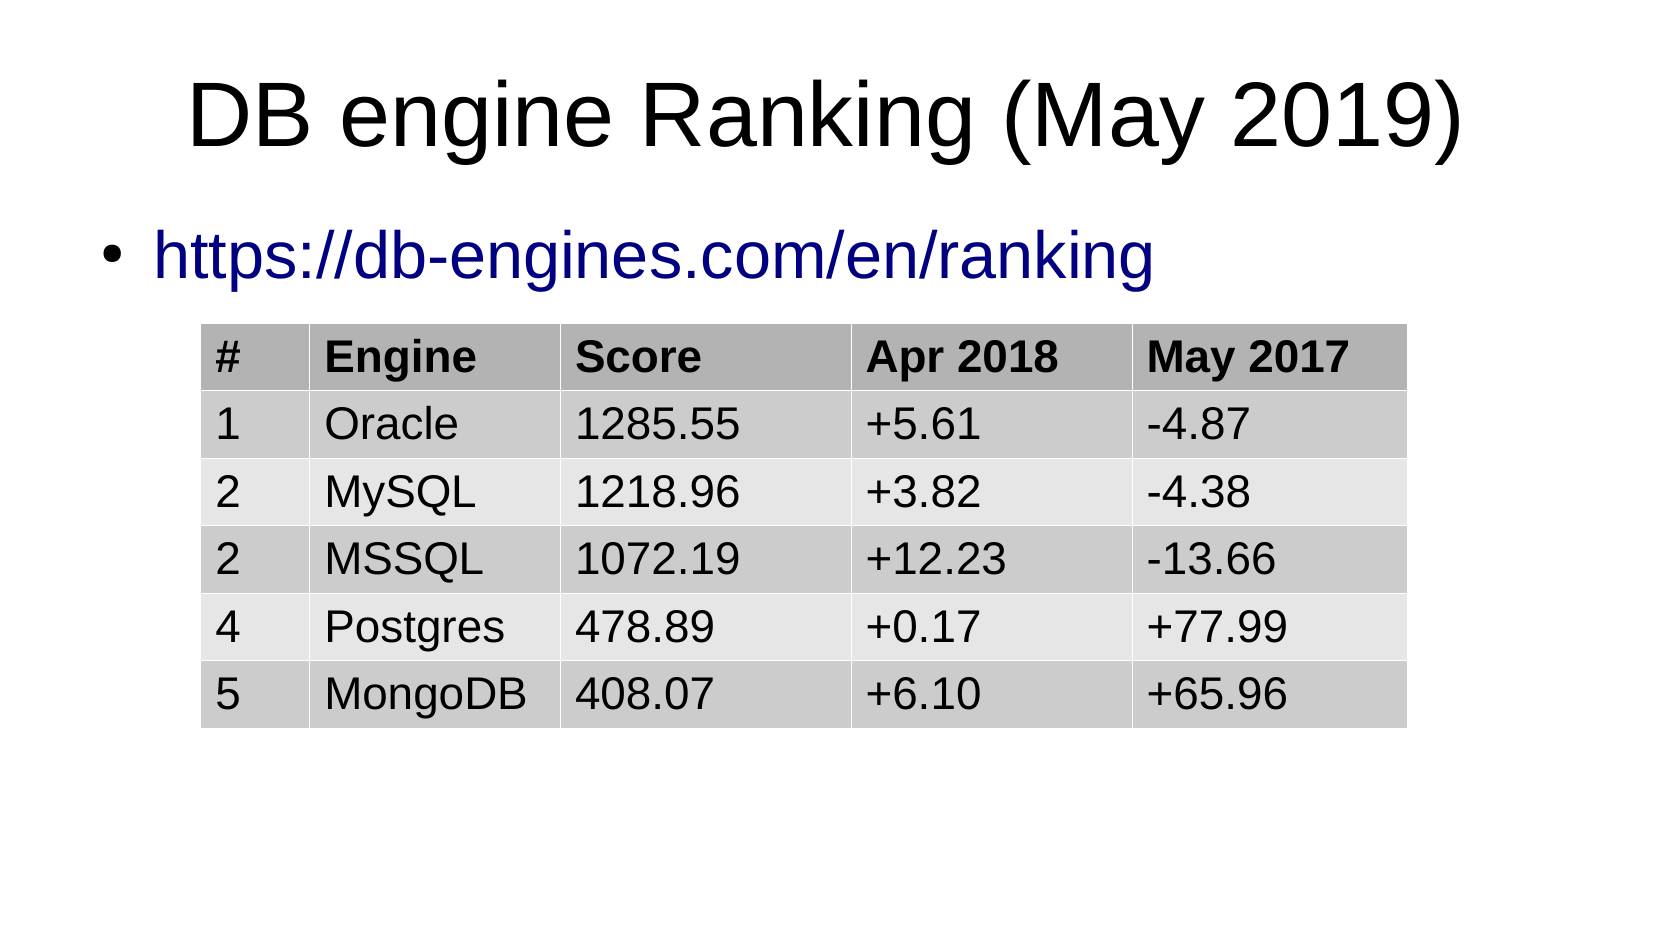

# DB engine Ranking (May 2019)
https://db-engines.com/en/ranking
| # | Engine | Score | Apr 2018 | May 2017 |
| --- | --- | --- | --- | --- |
| 1 | Oracle | 1285.55 | +5.61 | -4.87 |
| 2 | MySQL | 1218.96 | +3.82 | -4.38 |
| 2 | MSSQL | 1072.19 | +12.23 | -13.66 |
| 4 | Postgres | 478.89 | +0.17 | +77.99 |
| 5 | MongoDB | 408.07 | +6.10 | +65.96 |